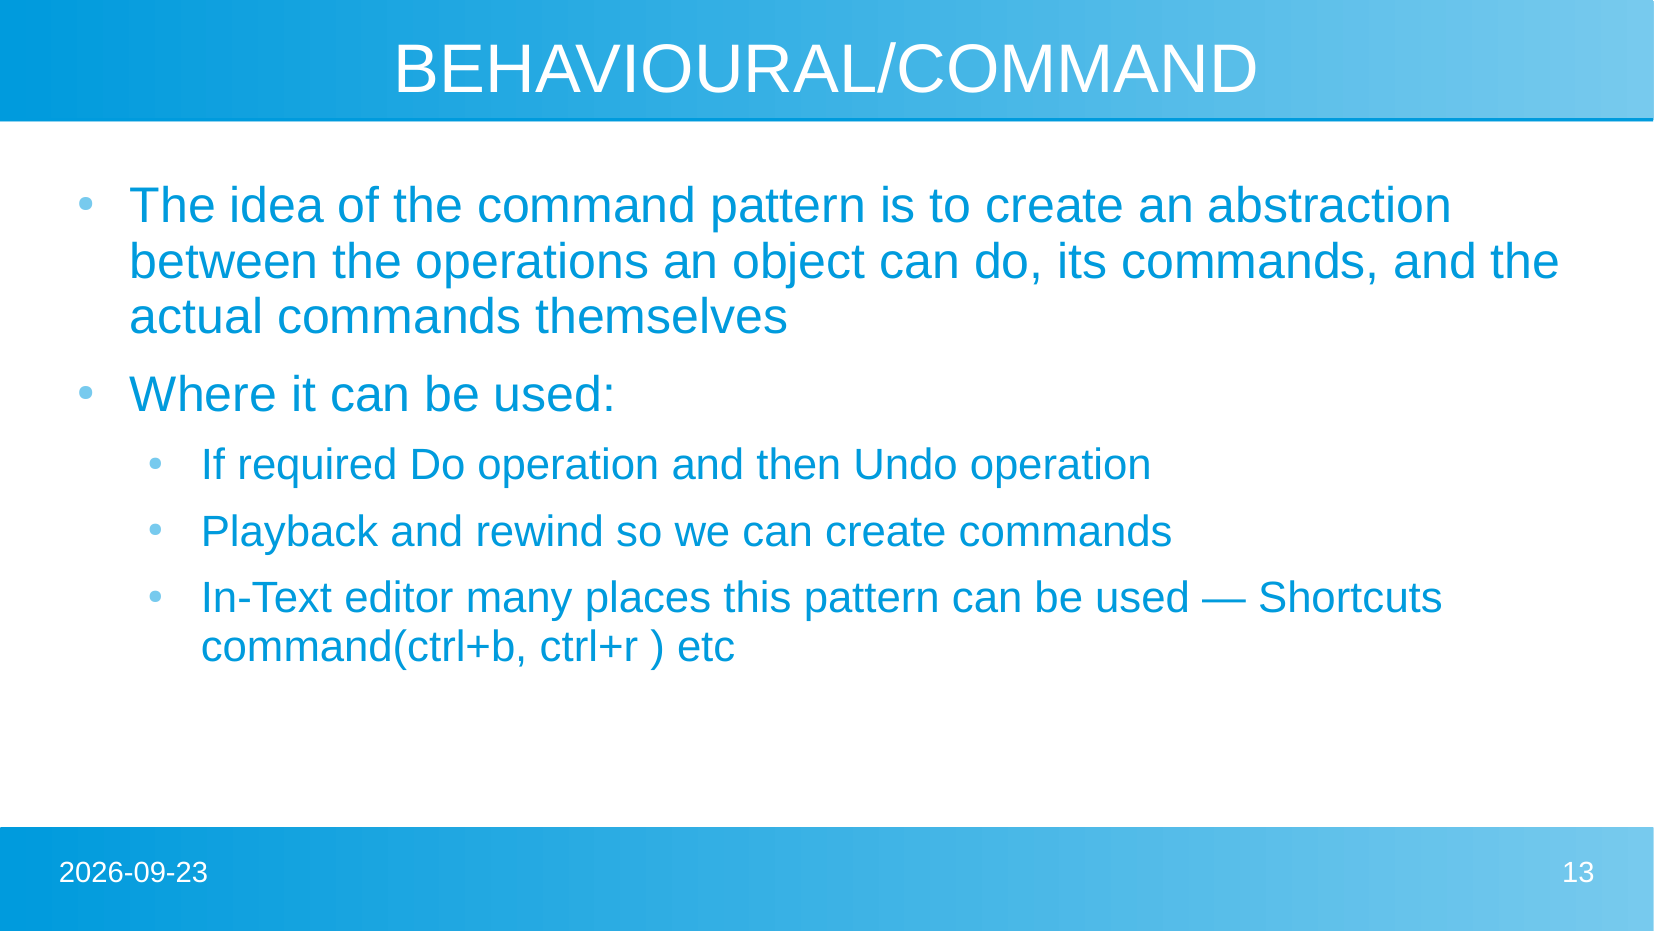

# BEHAVIOURAL/COMMAND
The idea of the command pattern is to create an abstraction between the operations an object can do, its commands, and the actual commands themselves
Where it can be used:
If required Do operation and then Undo operation
Playback and rewind so we can create commands
In-Text editor many places this pattern can be used — Shortcuts command(ctrl+b, ctrl+r ) etc
13